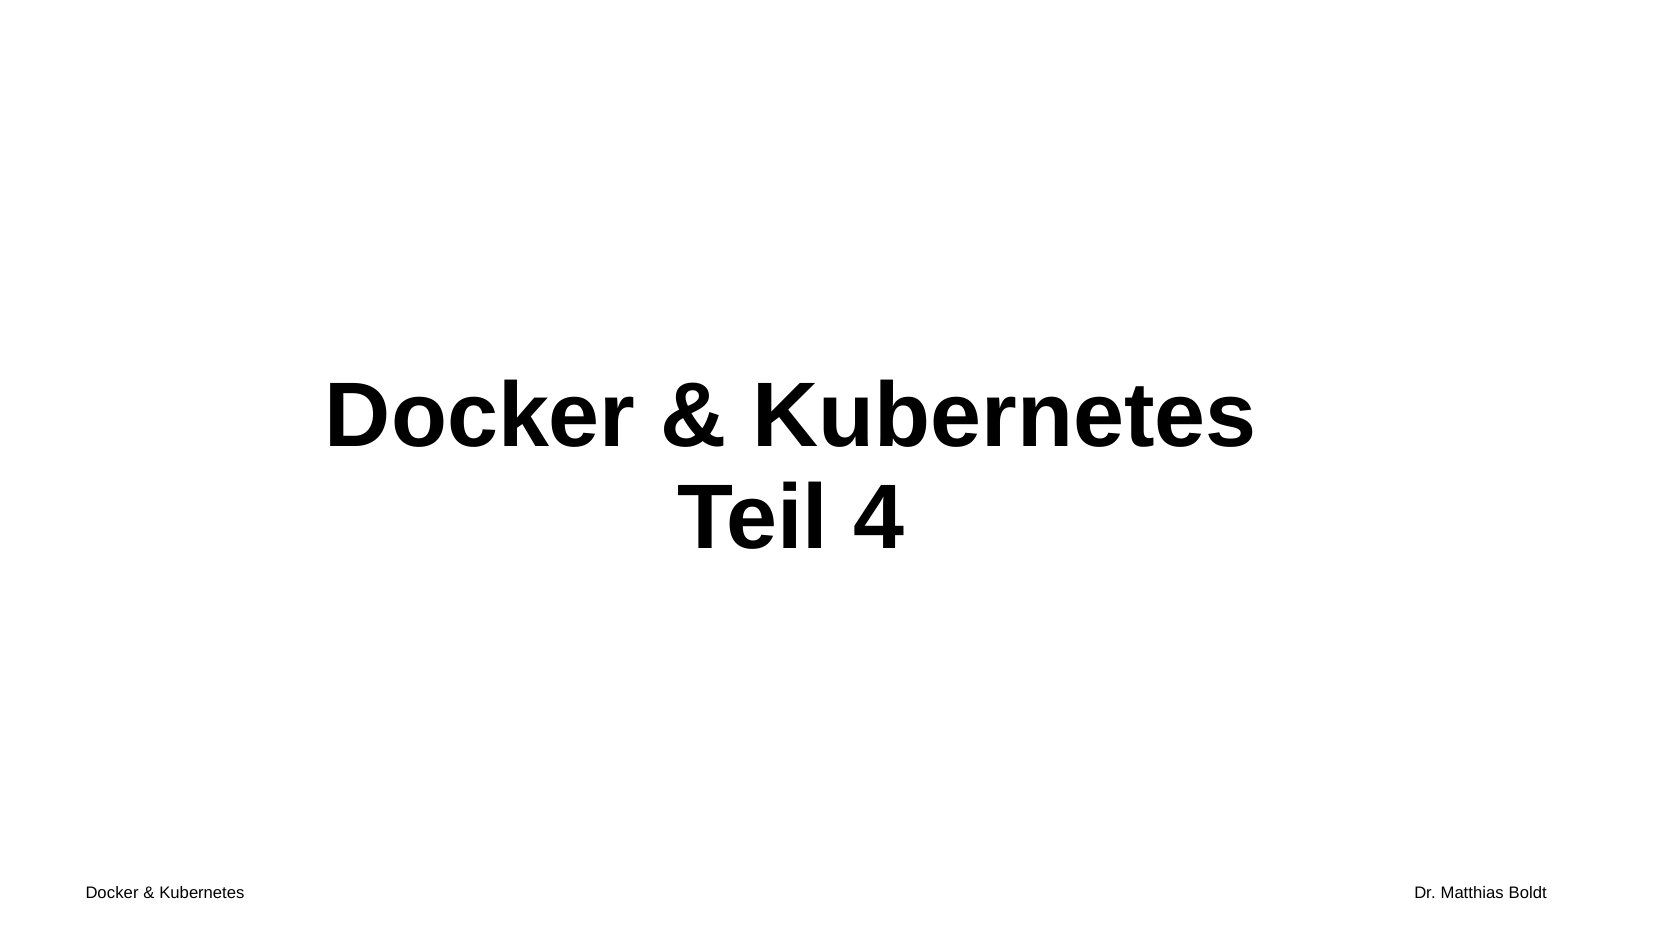

# Docker & Kubernetes Teil 4
Docker & Kubernetes																Dr. Matthias Boldt